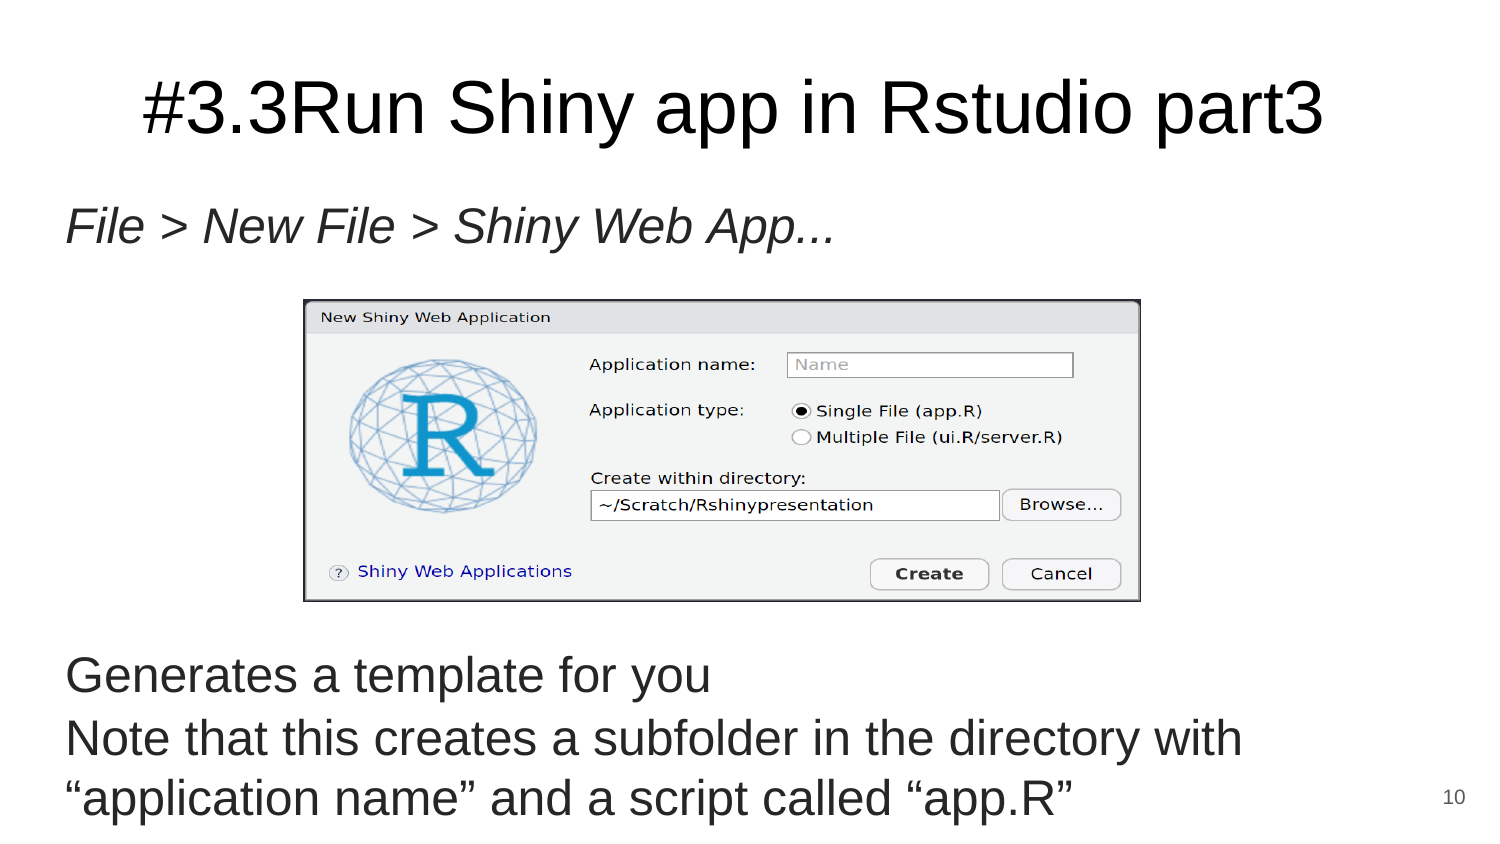

# #3.3Run Shiny app in Rstudio part3
File > New File > Shiny Web App...
Generates a template for you
Note that this creates a subfolder in the directory with “application name” and a script called “app.R”